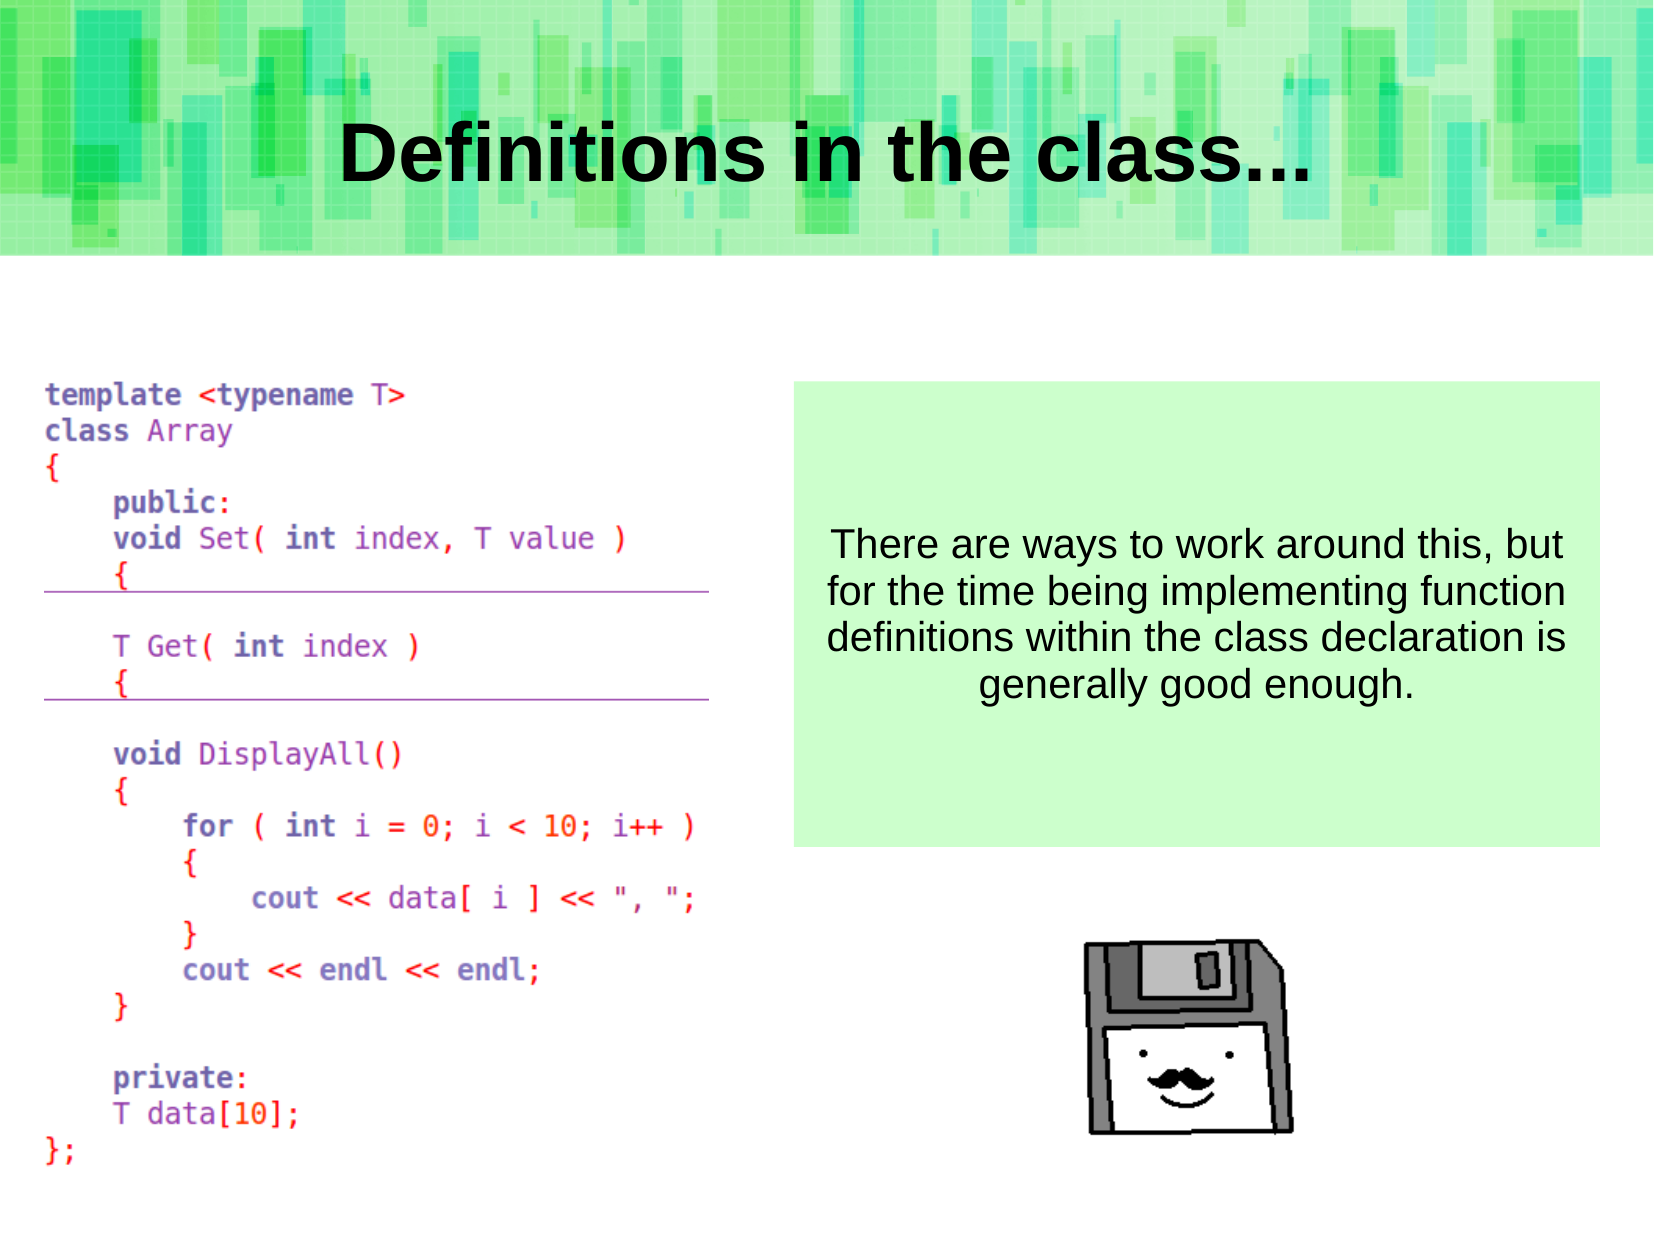

# Definitions in the class...
There are ways to work around this, but for the time being implementing function definitions within the class declaration is generally good enough.